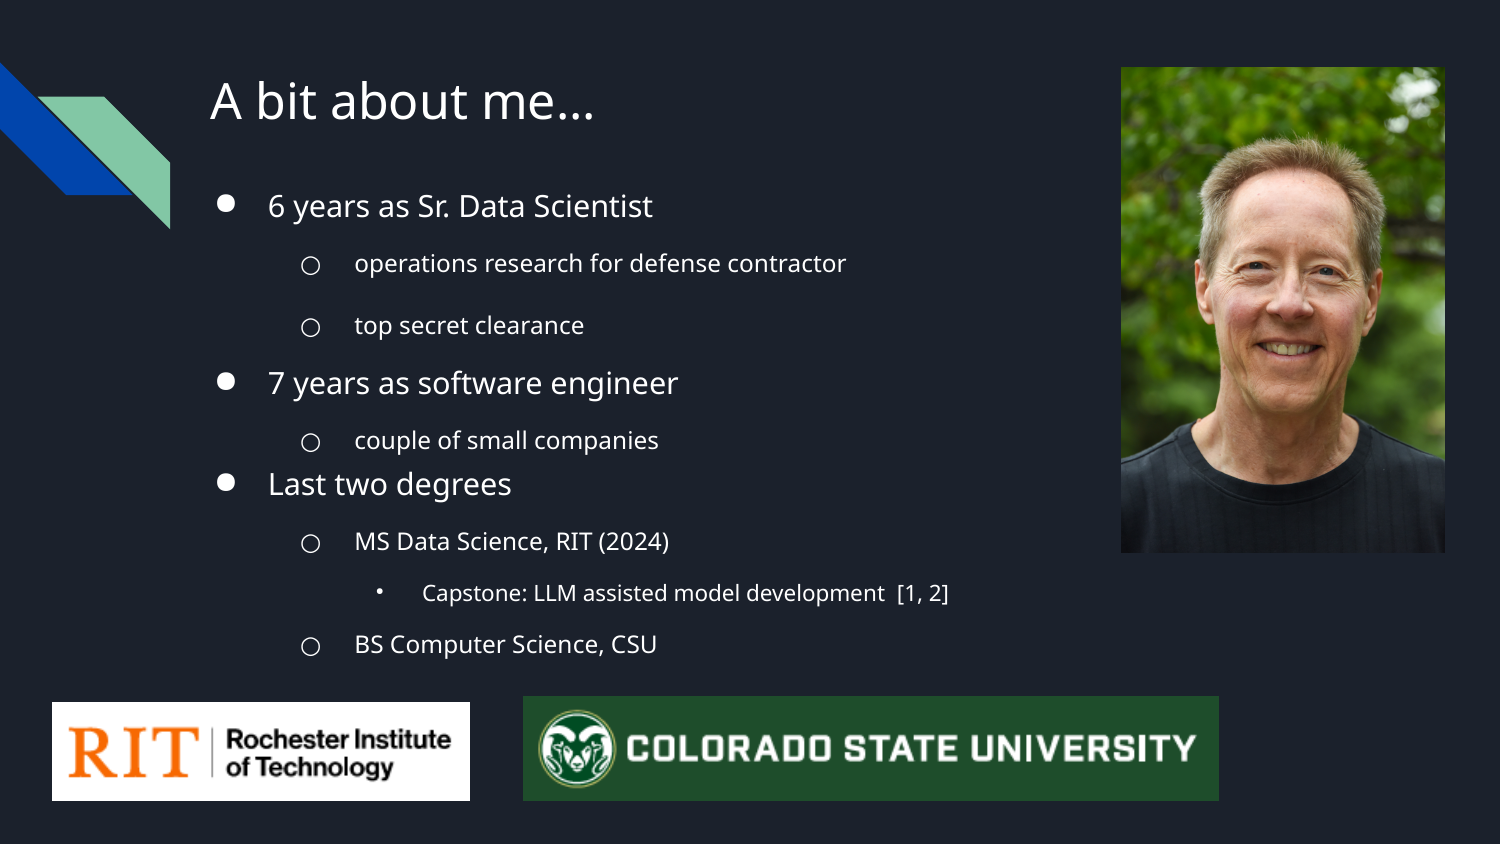

# A bit about me...
6 years as Sr. Data Scientist
operations research for defense contractor
top secret clearance
7 years as software engineer
couple of small companies
Last two degrees
MS Data Science, RIT (2024)
Capstone: LLM assisted model development [1, 2]
BS Computer Science, CSU